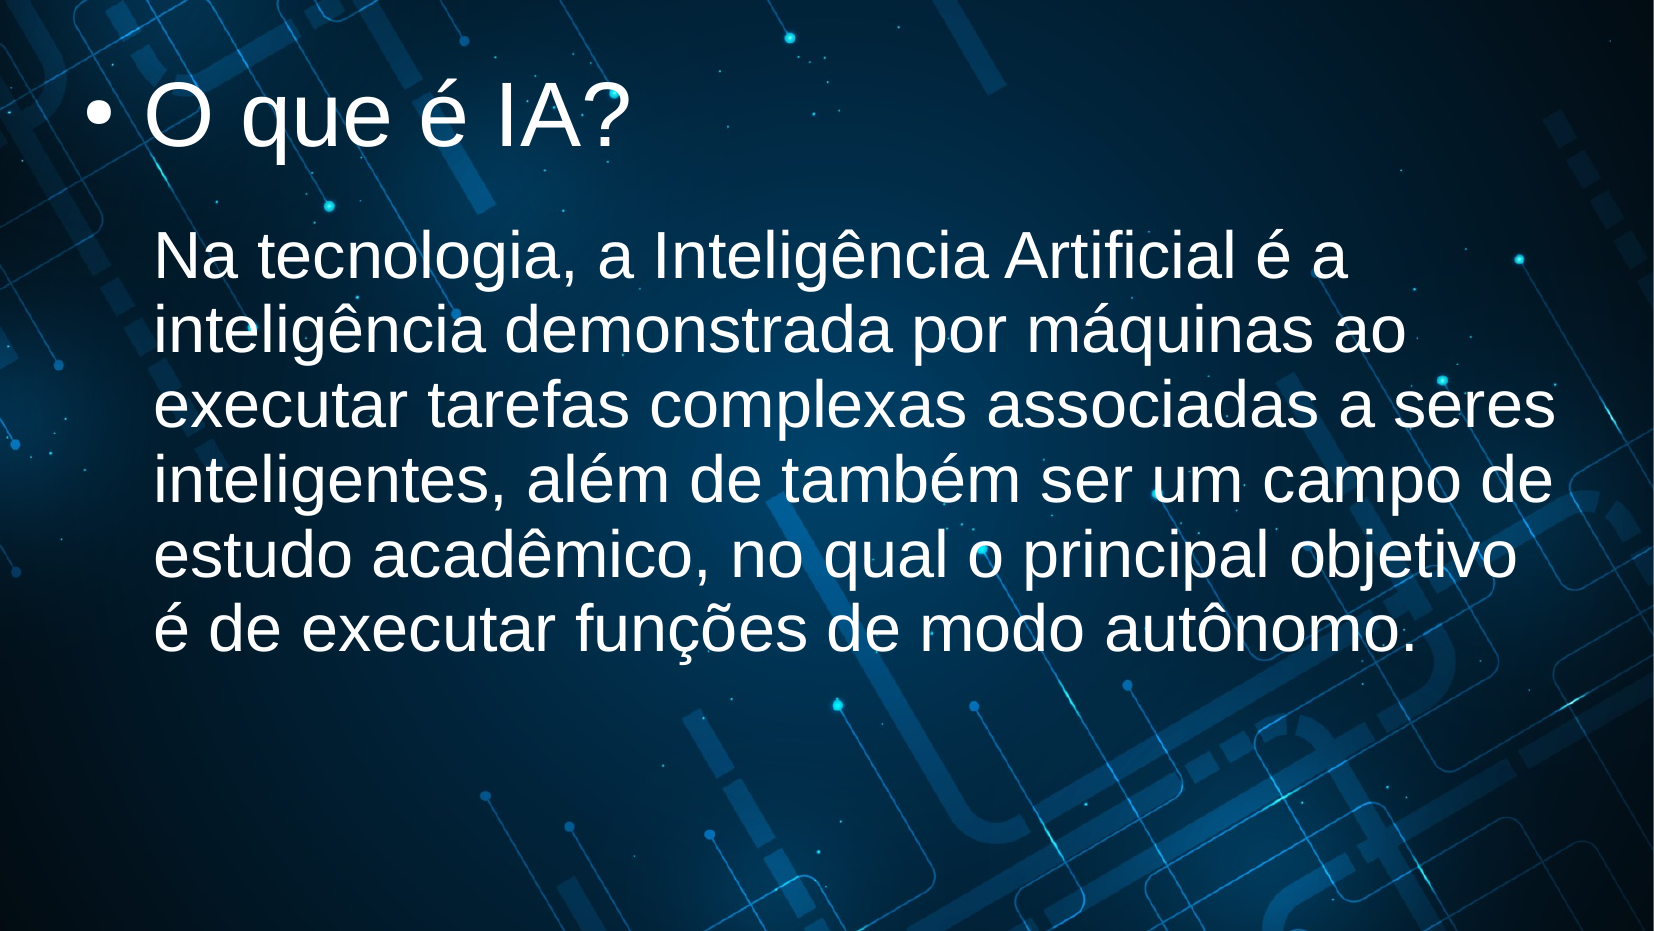

# O que é IA?
Na tecnologia, a Inteligência Artificial é a inteligência demonstrada por máquinas ao executar tarefas complexas associadas a seres inteligentes, além de também ser um campo de estudo acadêmico, no qual o principal objetivo é de executar funções de modo autônomo.